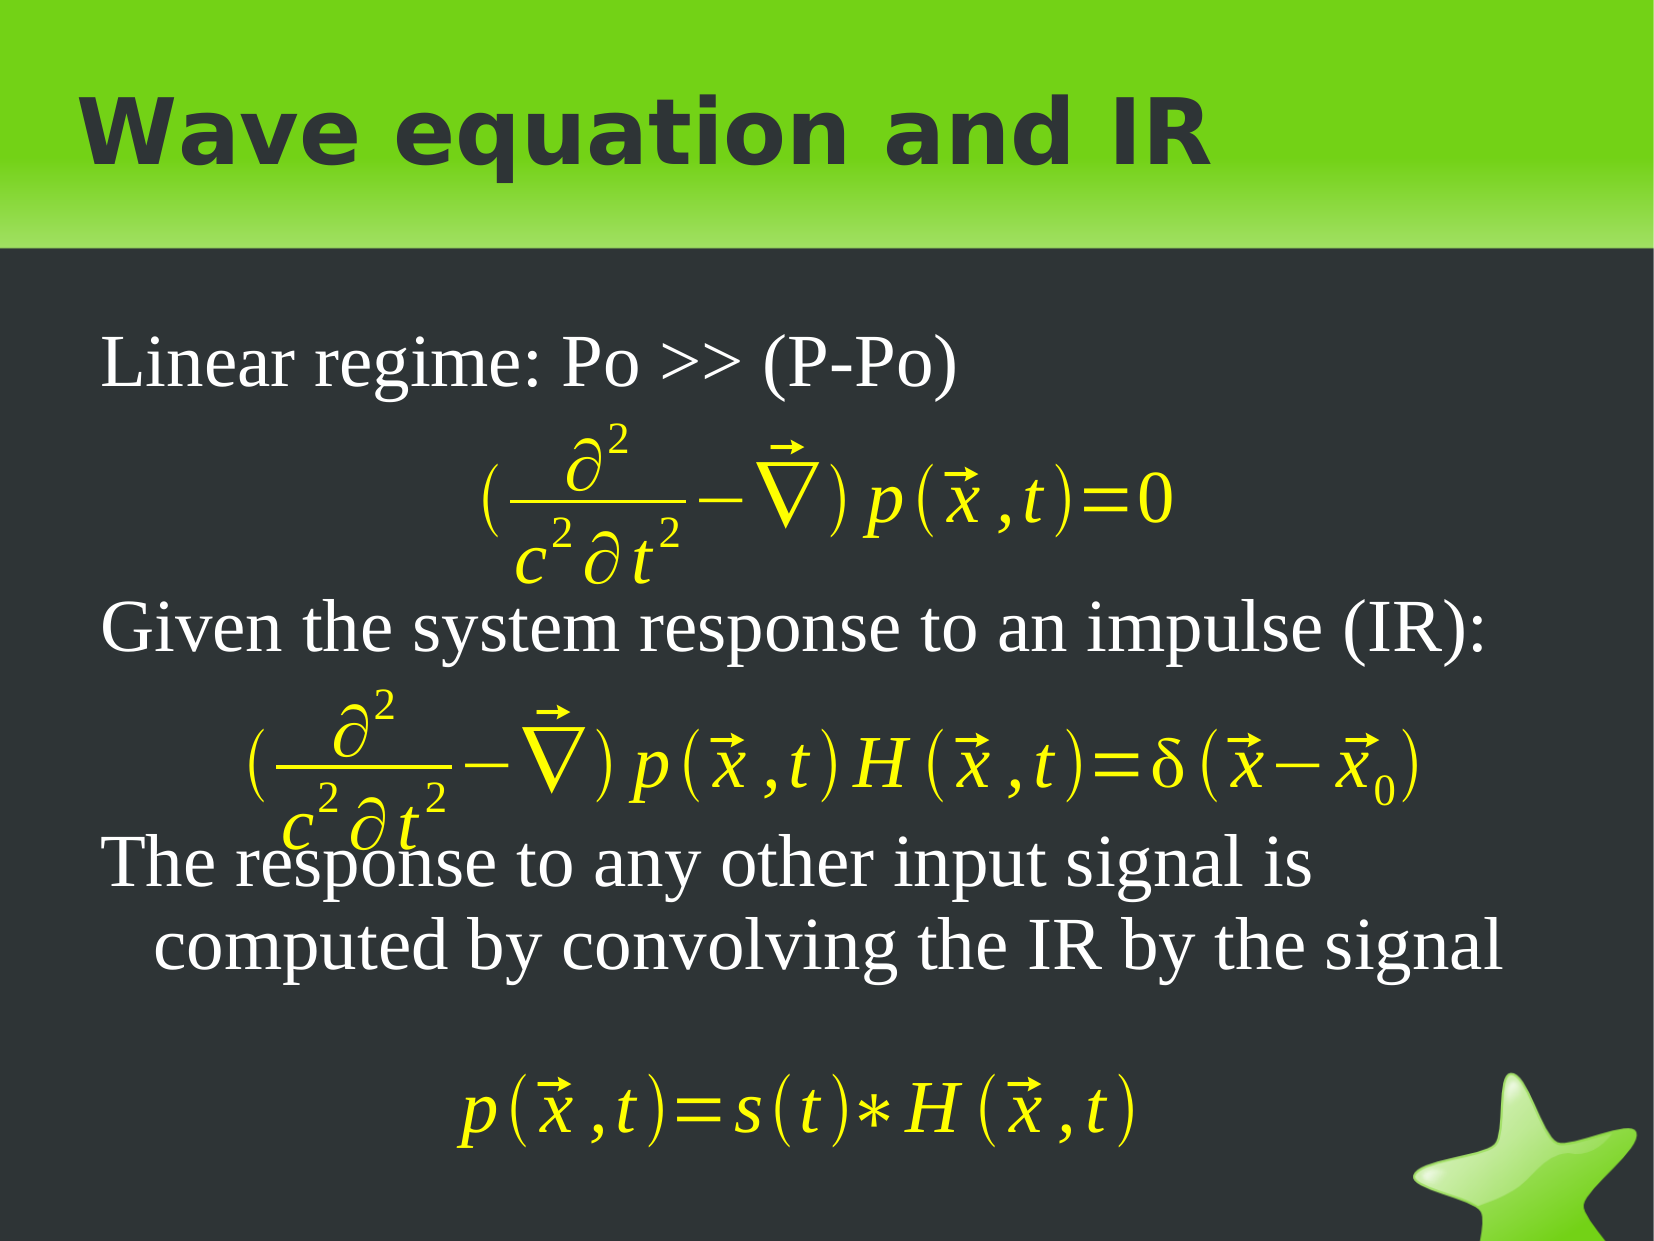

# Wave equation and IR
Linear regime: Po >> (P-Po)
Given the system response to an impulse (IR):
The response to any other input signal is computed by convolving the IR by the signal